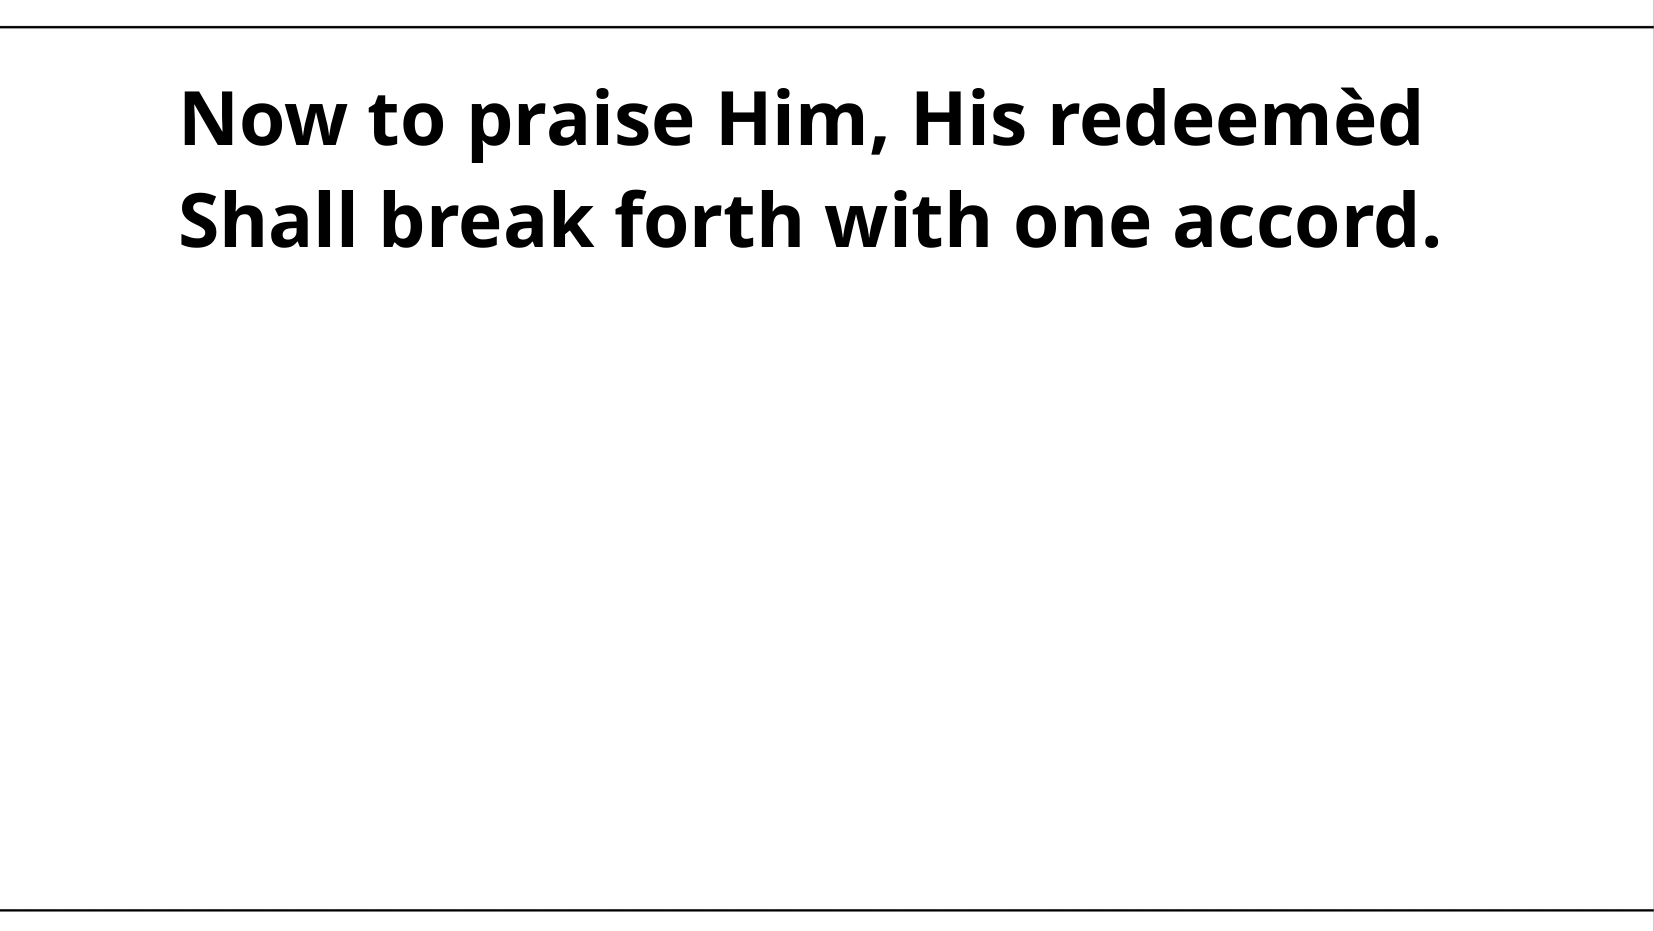

Now to praise Him, His redeemèd
 Shall break forth with one accord.